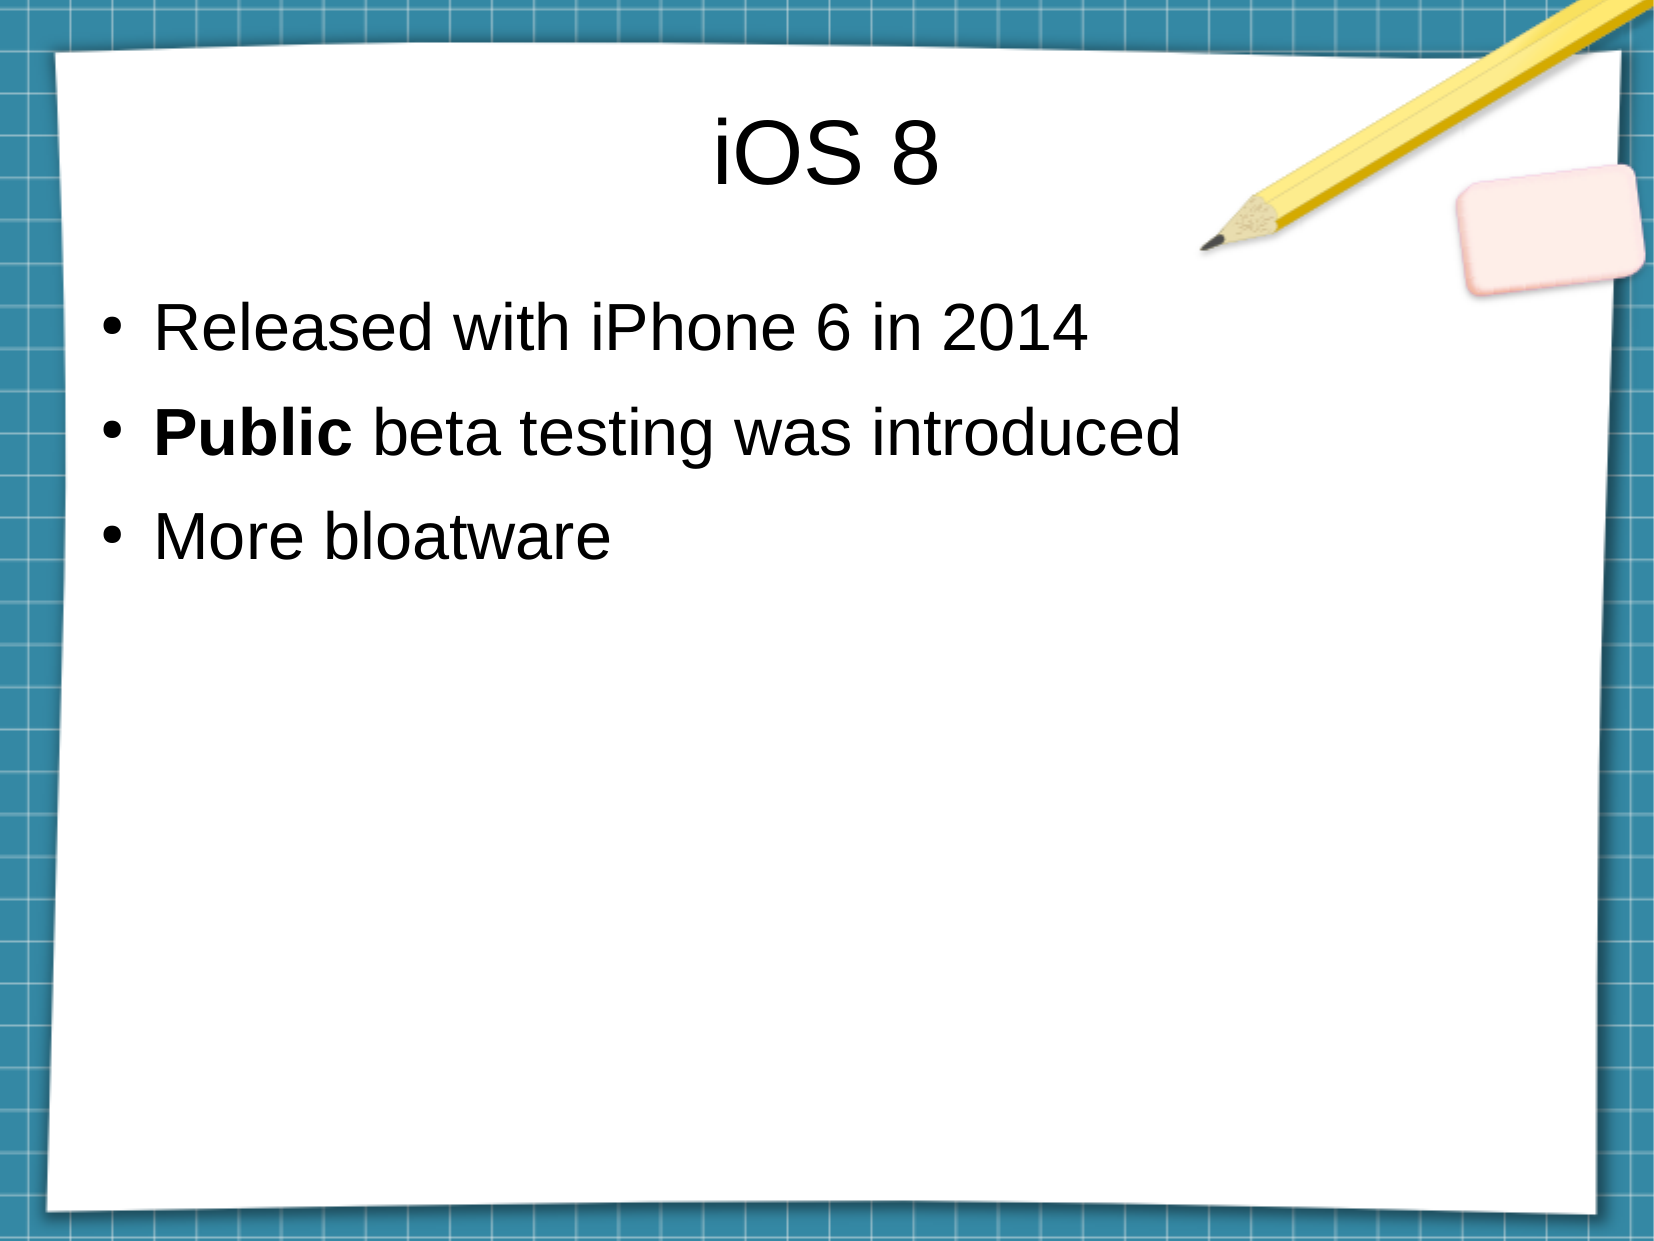

# iOS 8
Released with iPhone 6 in 2014
Public beta testing was introduced
More bloatware